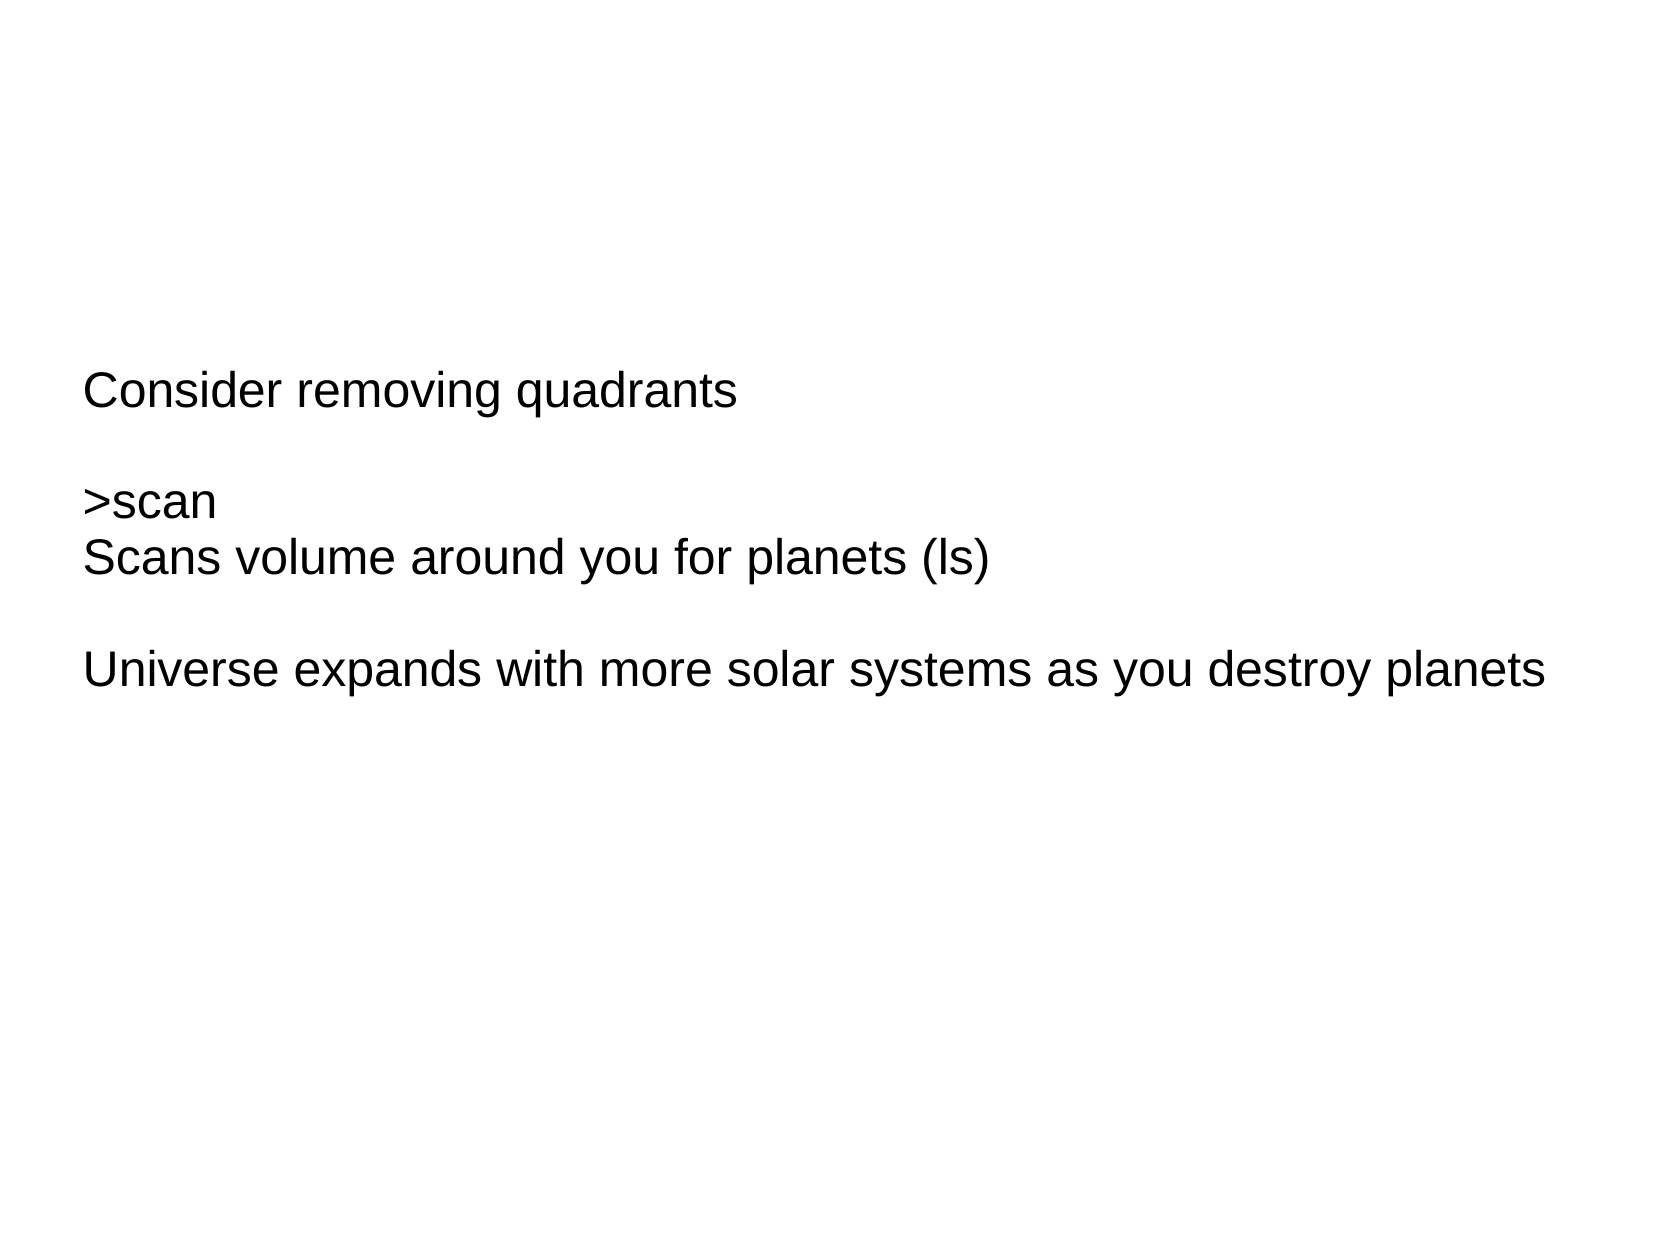

# Consider removing quadrants
>scan
Scans volume around you for planets (ls)
Universe expands with more solar systems as you destroy planets